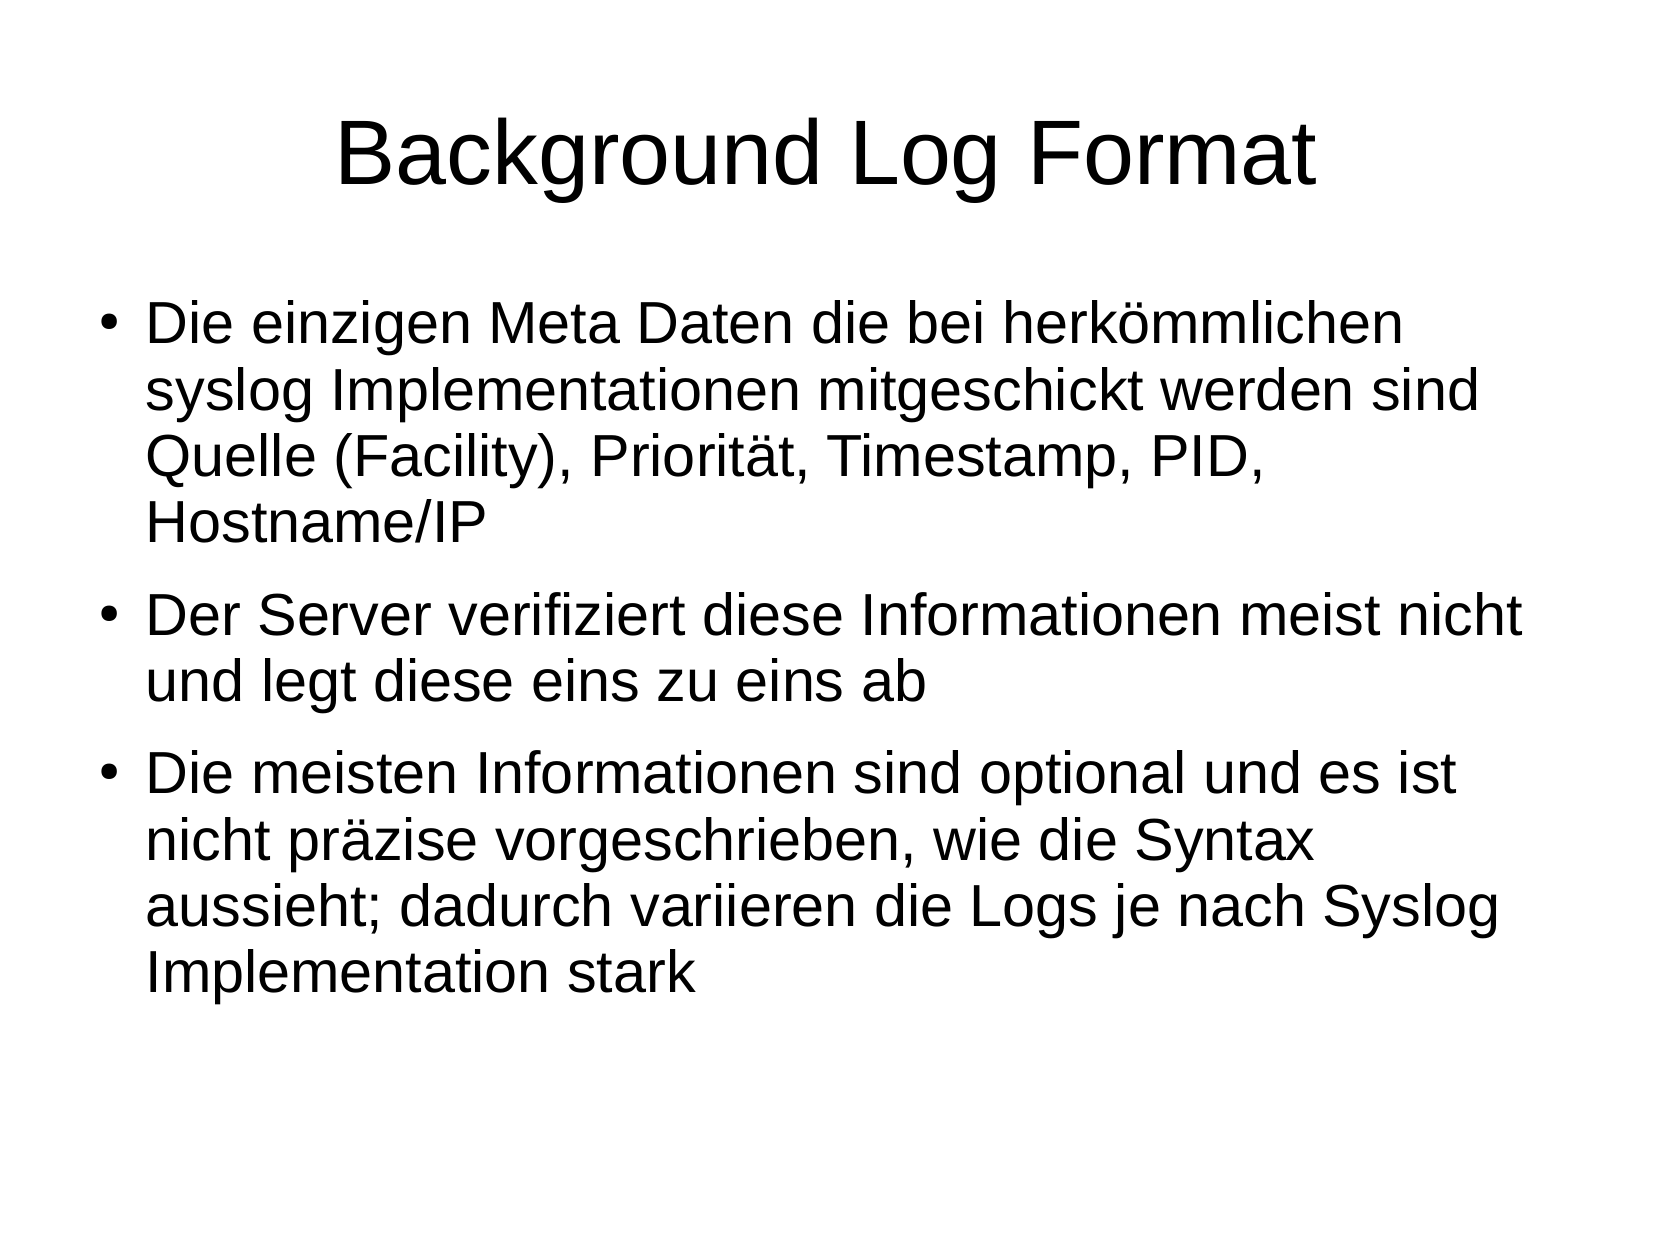

# Background Log Format
Die einzigen Meta Daten die bei herkömmlichen syslog Implementationen mitgeschickt werden sind Quelle (Facility), Priorität, Timestamp, PID, Hostname/IP
Der Server verifiziert diese Informationen meist nicht und legt diese eins zu eins ab
Die meisten Informationen sind optional und es ist nicht präzise vorgeschrieben, wie die Syntax aussieht; dadurch variieren die Logs je nach Syslog Implementation stark